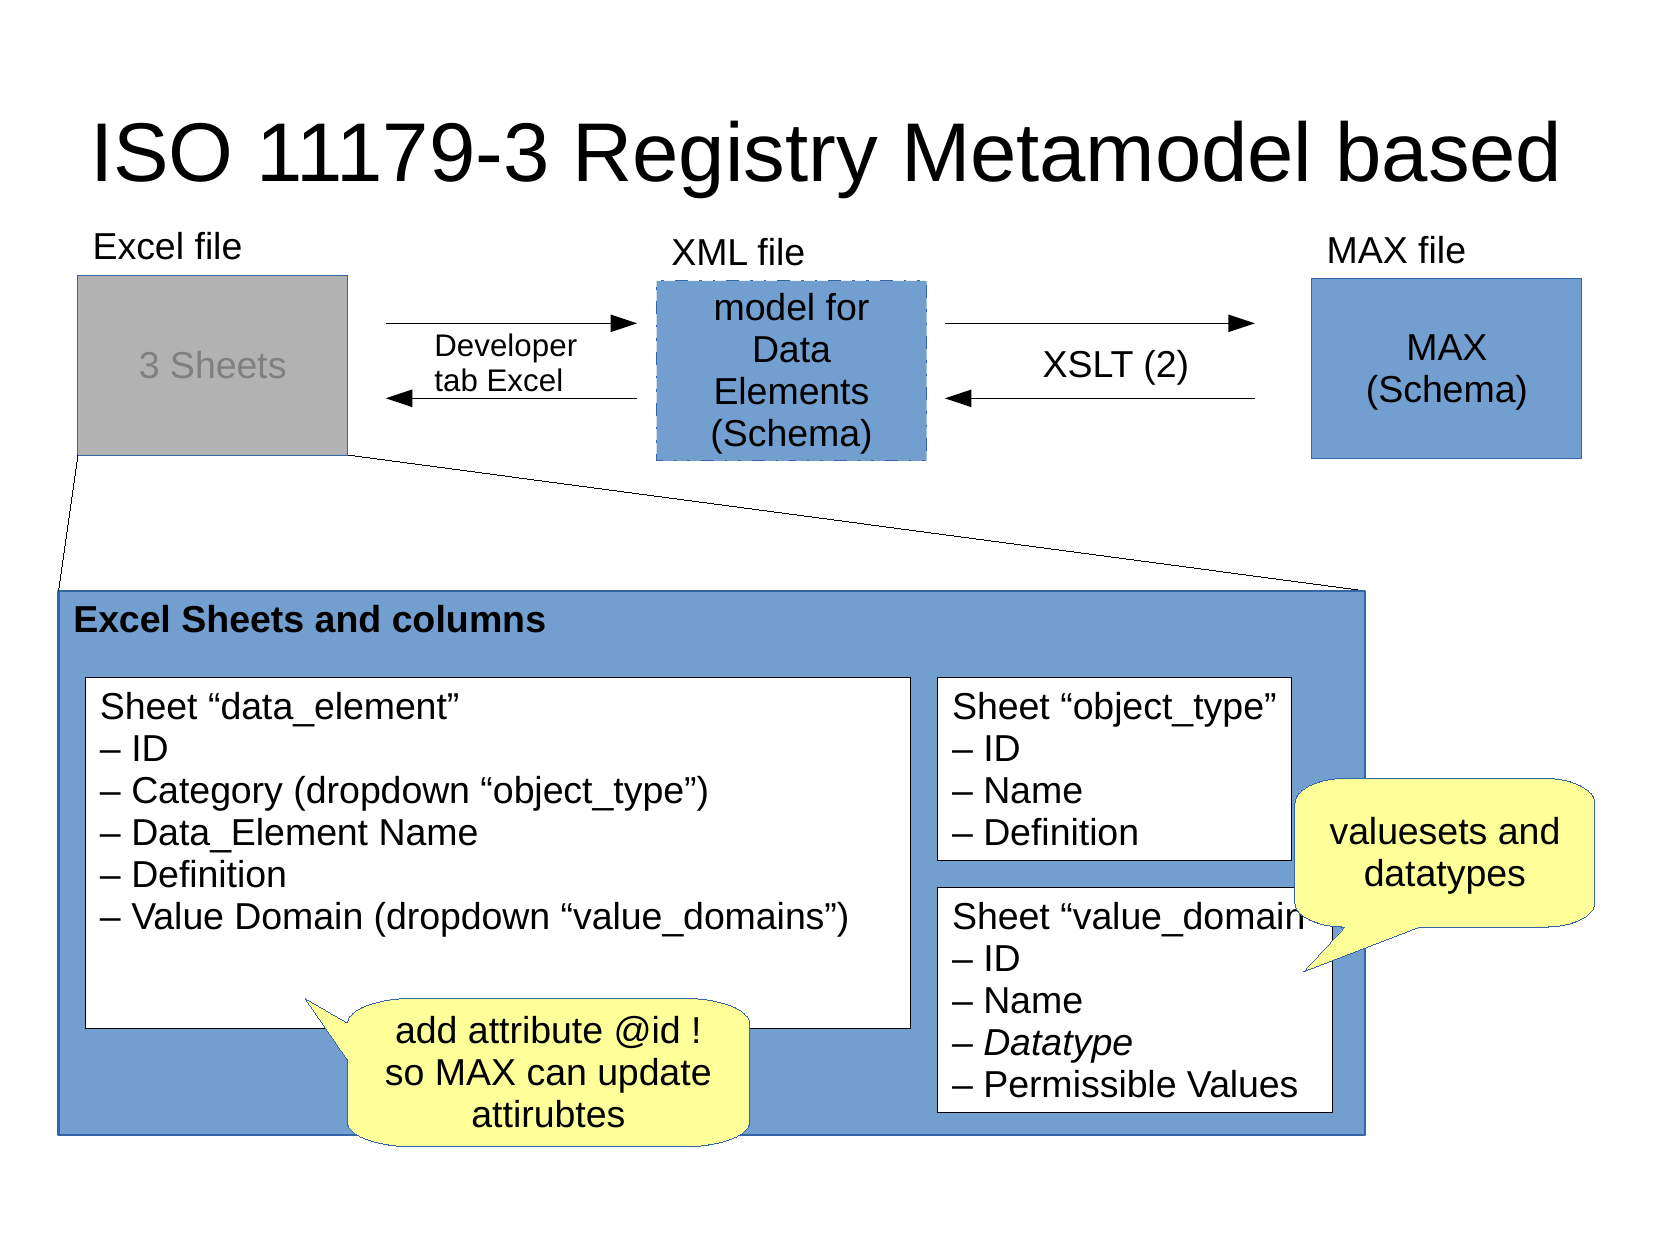

# ISO 11179-3 Registry Metamodel based
Excel file
MAX file
XML file
3 Sheets
MAX
(Schema)
model for Data Elements
(Schema)
Developer
tab Excel
XSLT (2)
Excel Sheets and columns
Sheet “object_type”
– ID
– Name
– Definition
Sheet “data_element”
– ID
– Category (dropdown “object_type”)
– Data_Element Name
– Definition
– Value Domain (dropdown “value_domains”)
valuesets and datatypes
Sheet “value_domain”
– ID
– Name
– Datatype
– Permissible Values
add attribute @id !
so MAX can update attirubtes